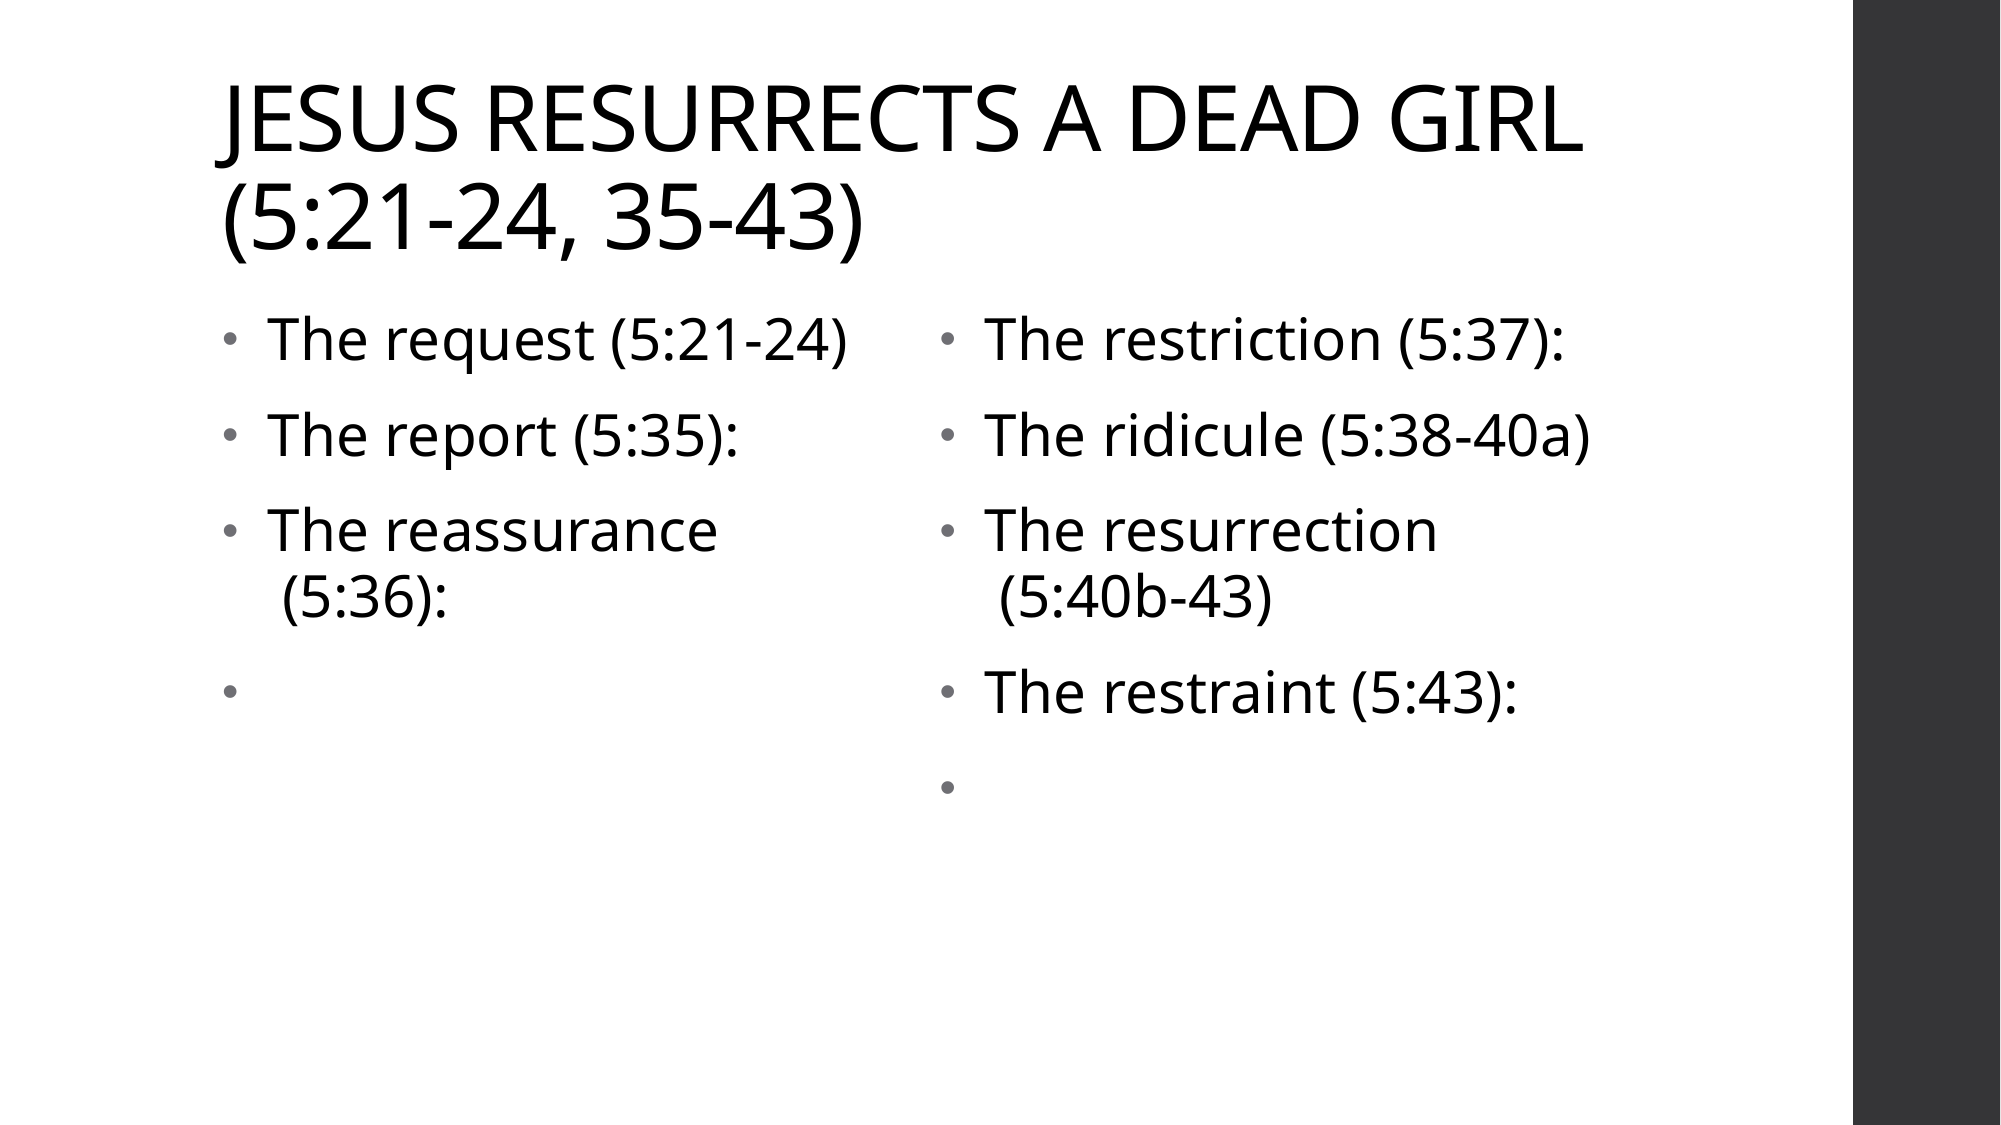

# JESUS RESURRECTS A DEAD GIRL (5:21-24, 35-43)
 The request (5:21-24)
 The report (5:35):
 The reassurance (5:36):
 The restriction (5:37):
 The ridicule (5:38-40a)
 The resurrection (5:40b-43)
 The restraint (5:43):